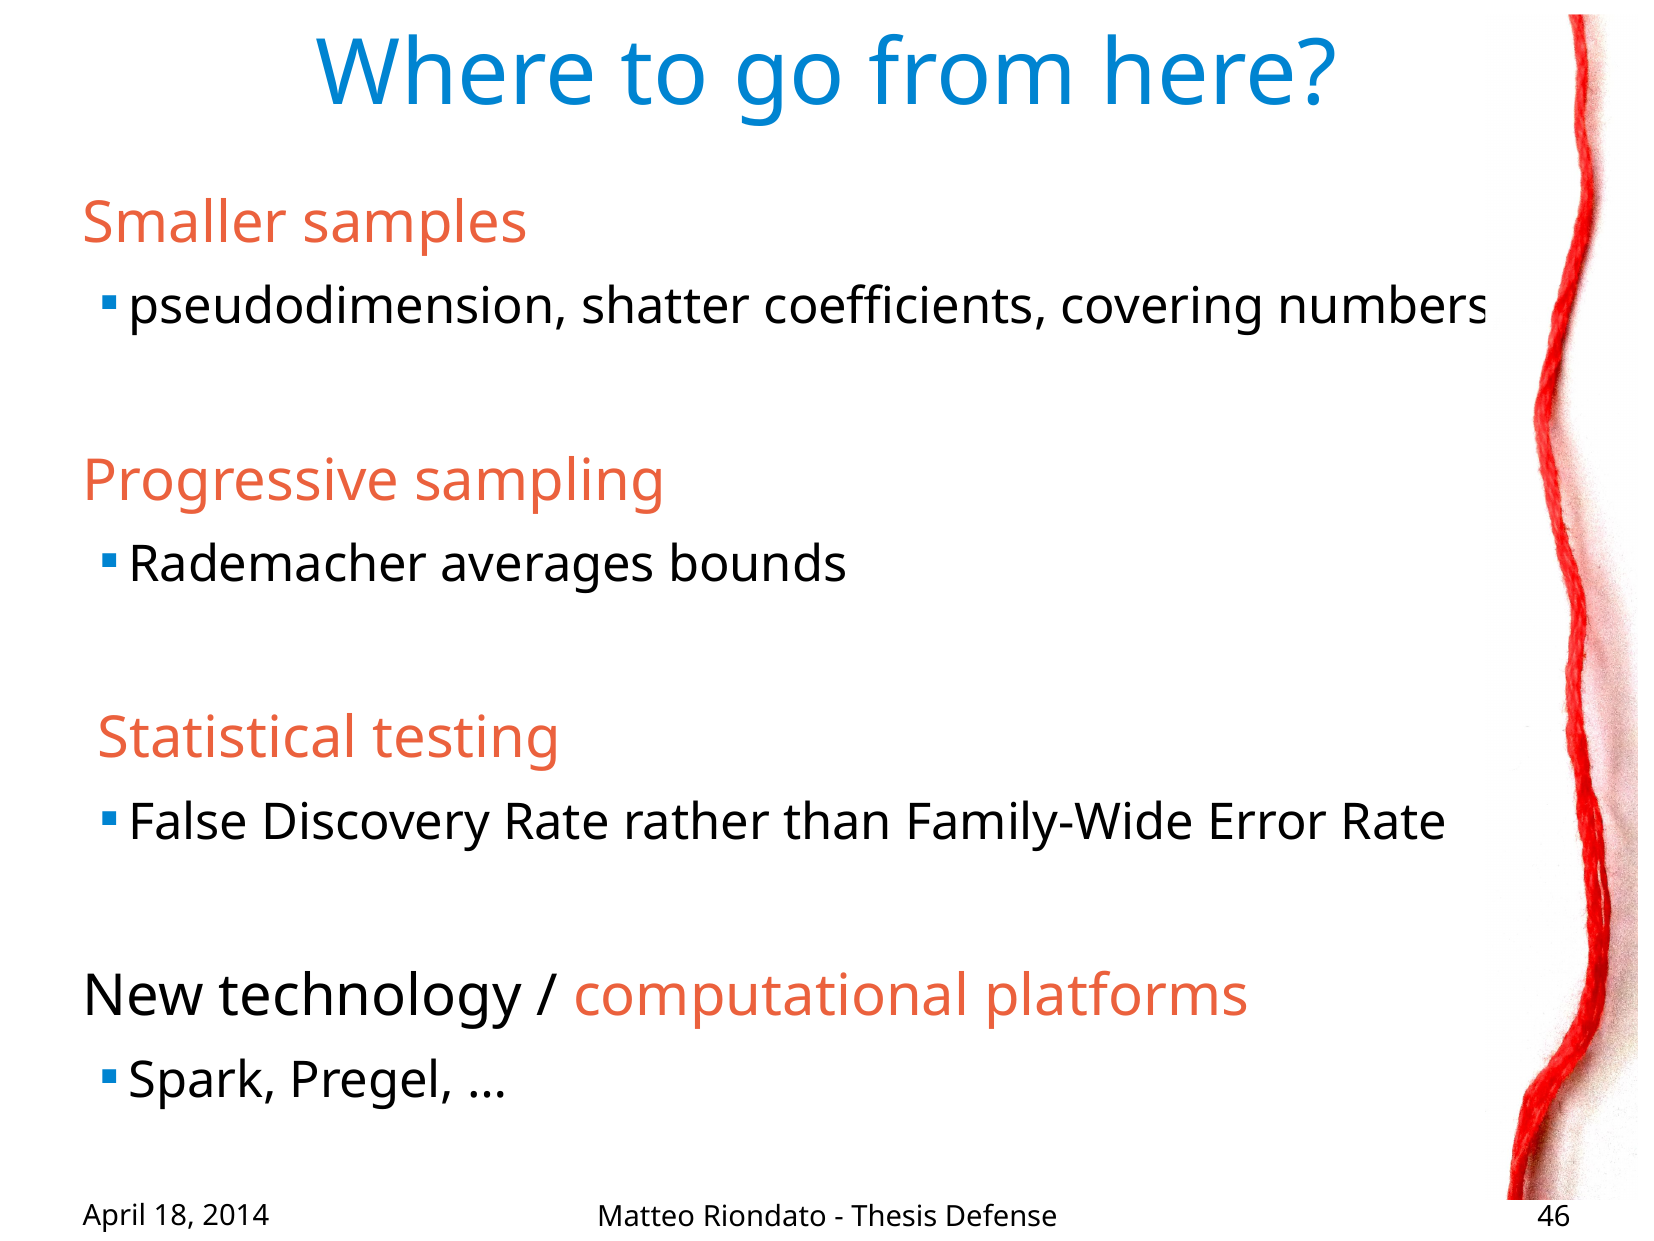

# Where to go from here?
Smaller samples
pseudodimension, shatter coefficients, covering numbers, …
Progressive sampling
Rademacher averages bounds
 Statistical testing
False Discovery Rate rather than Family-Wide Error Rate
New technology / computational platforms
Spark, Pregel, …
April 18, 2014
Matteo Riondato - Thesis Defense
46